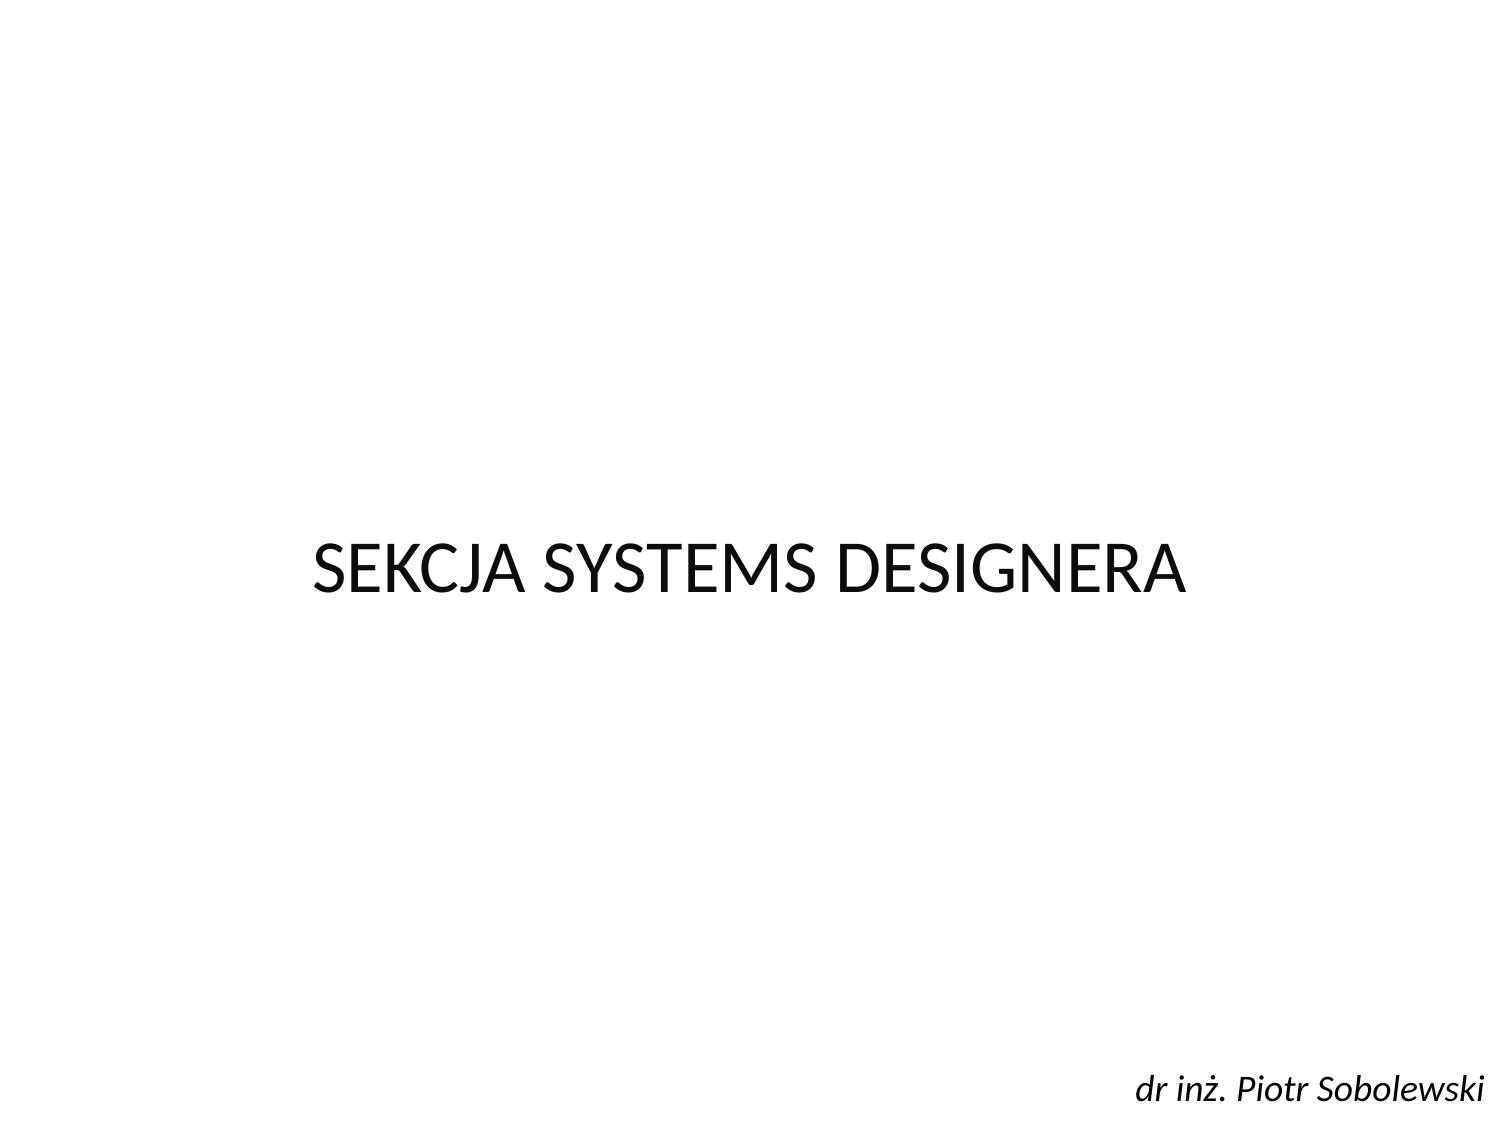

# SEKCJA SYSTEMS DESIGNERA
dr inż. Piotr Sobolewski